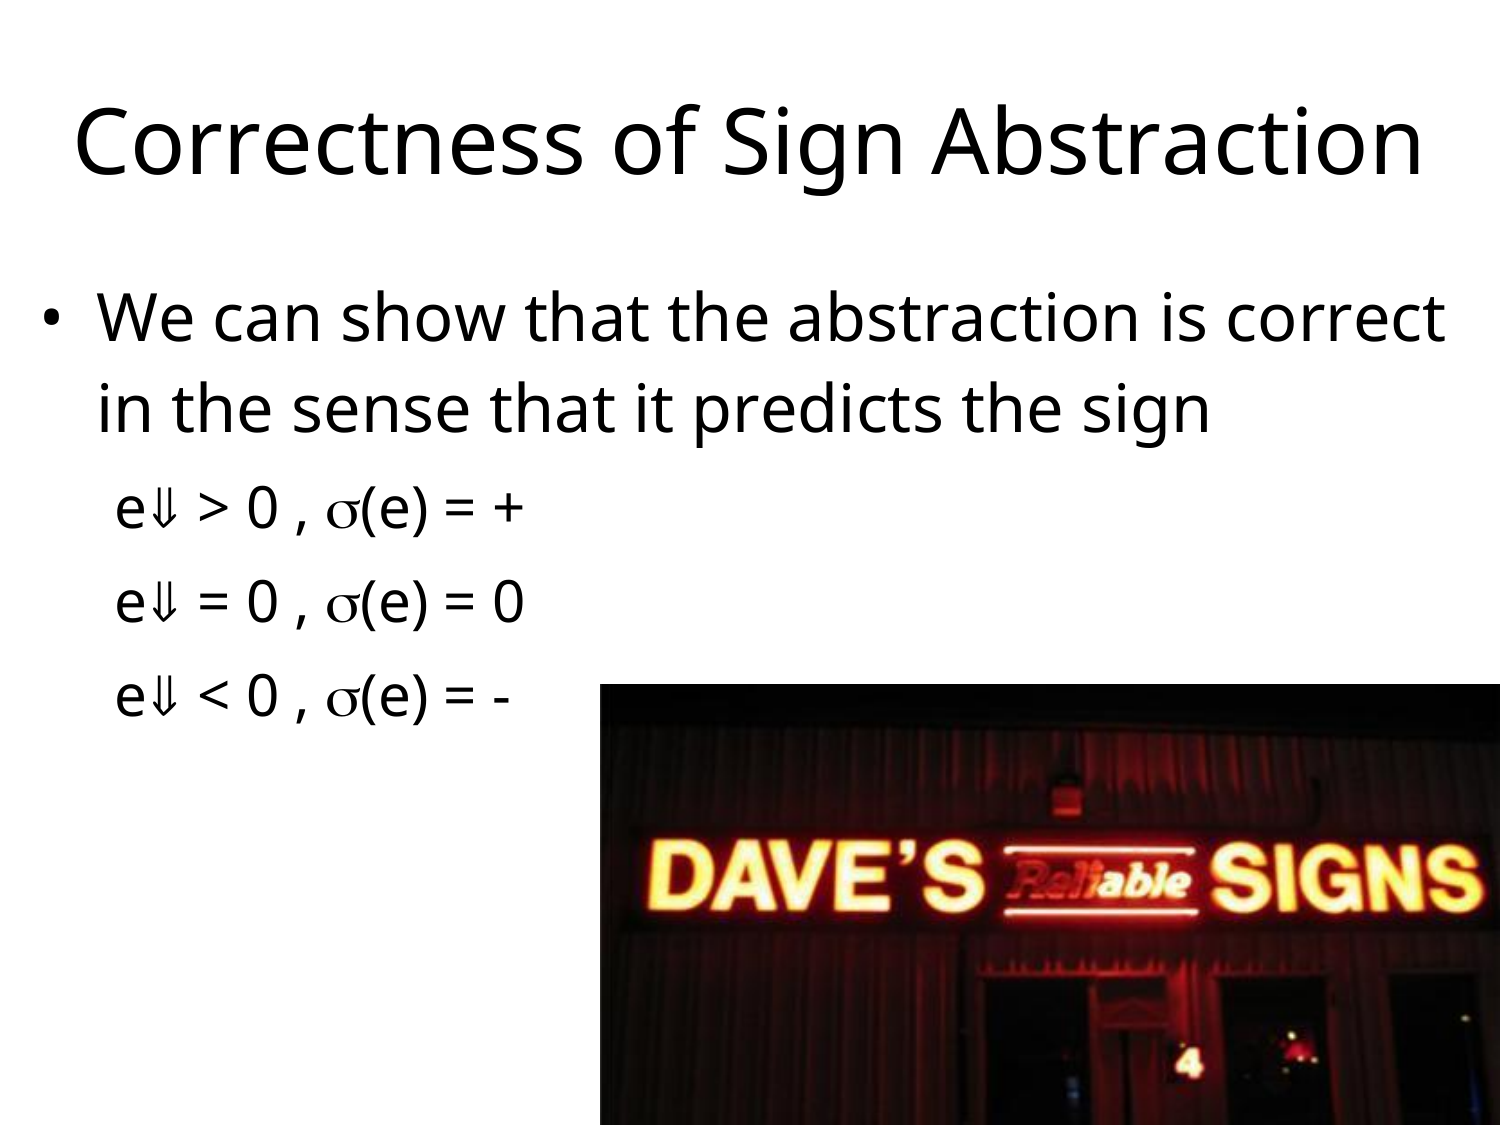

# Correctness of Sign Abstraction
We can show that the abstraction is correct in the sense that it predicts the sign
e > 0 , (e) = +
e = 0 , (e) = 0
e < 0 , (e) = -
9